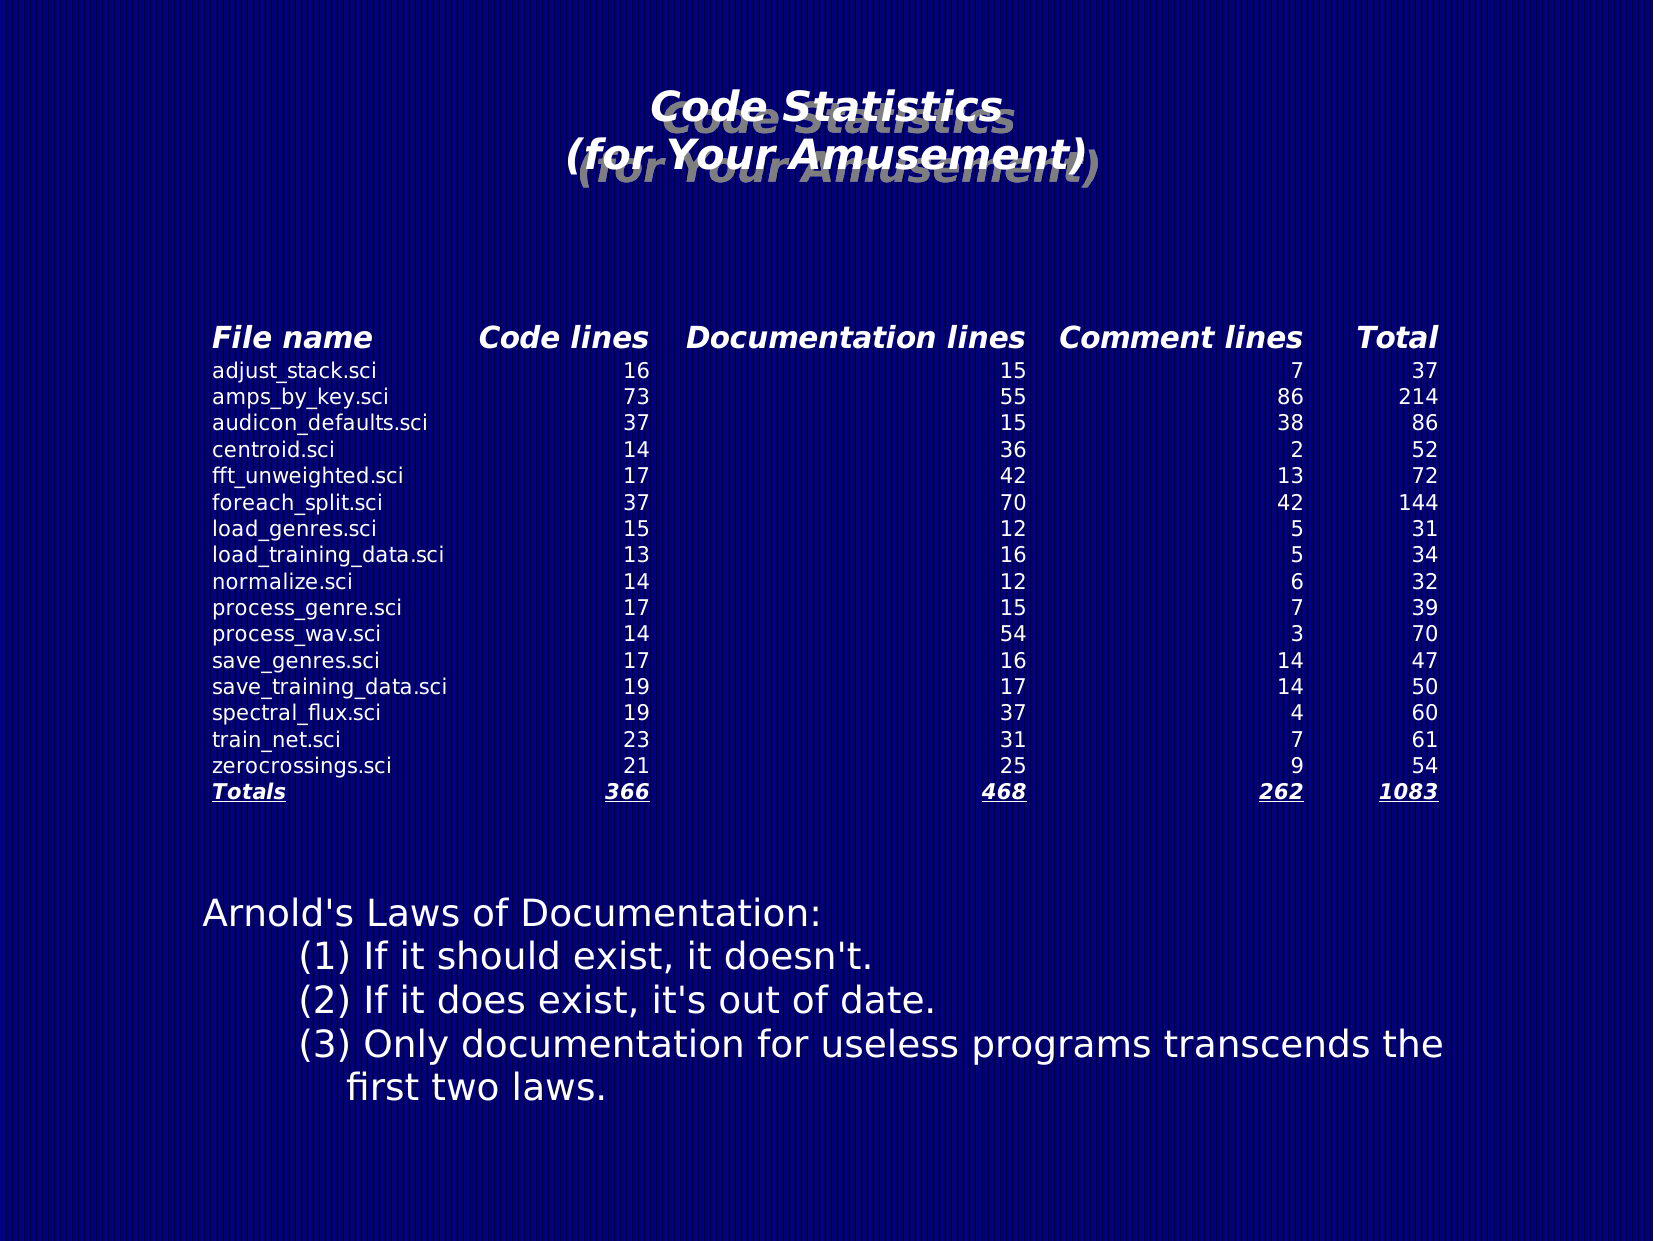

Code Statistics
(for Your Amusement)
Arnold's Laws of Documentation:
 (1) If it should exist, it doesn't.
 (2) If it does exist, it's out of date.
 (3) Only documentation for useless programs transcends the
 first two laws.